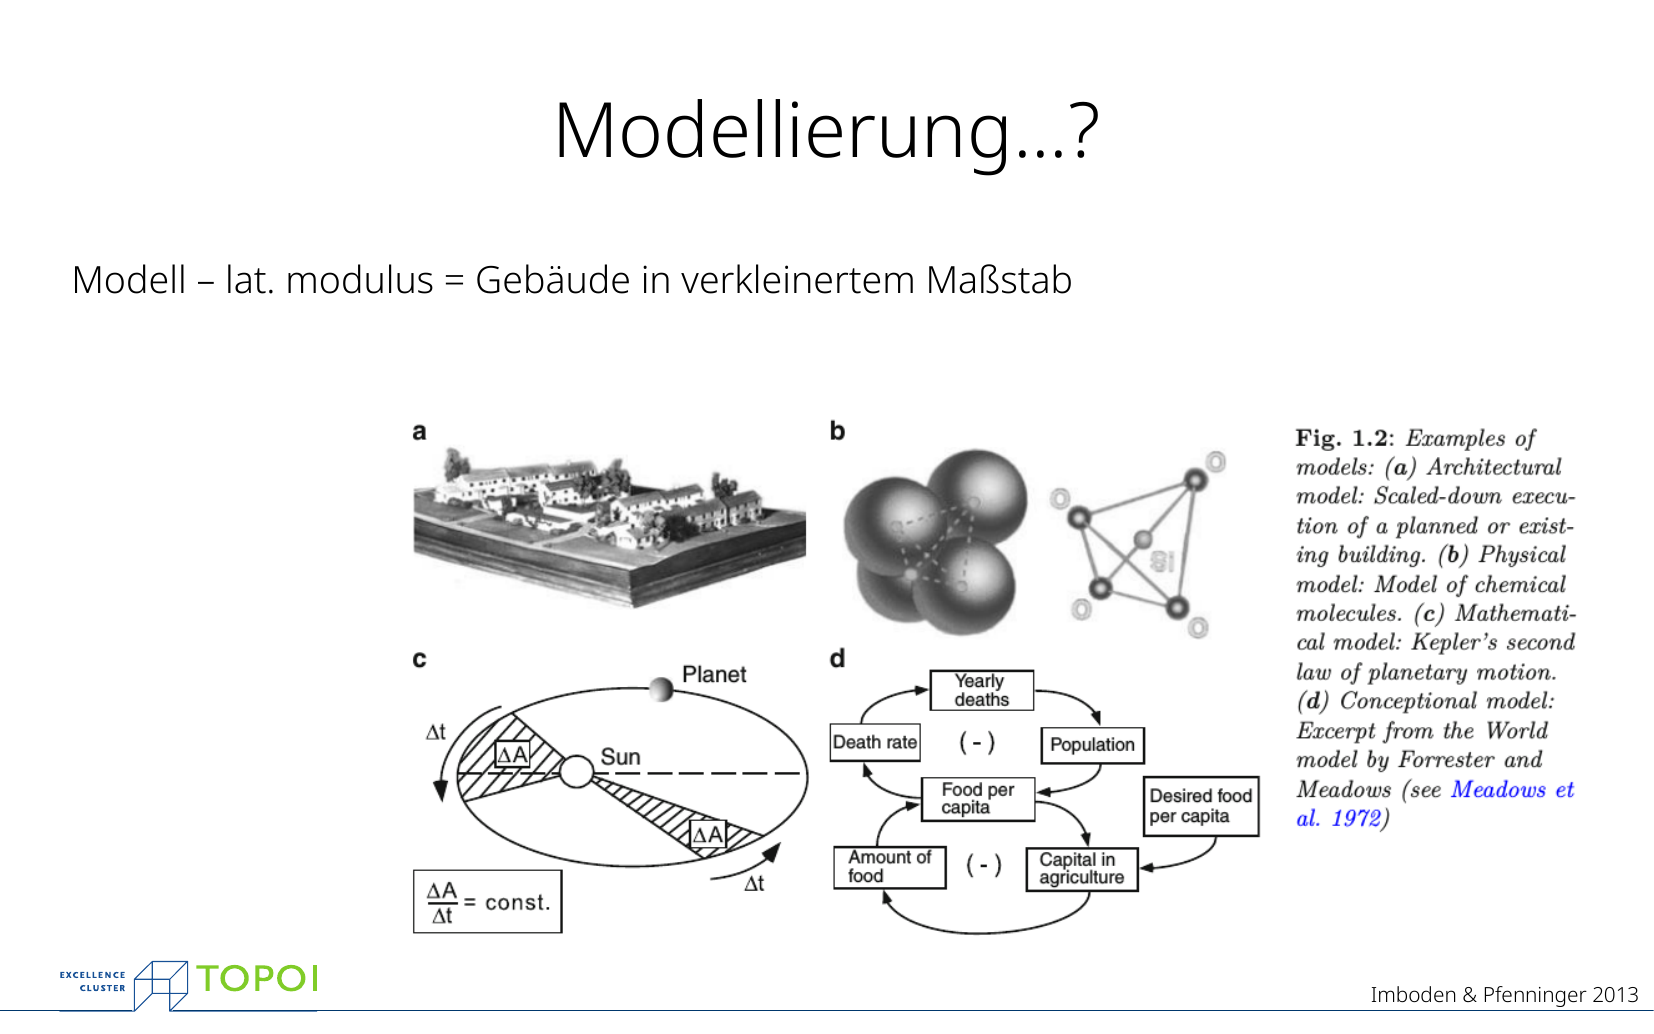

# Modellierung...?
Modell – lat. modulus = Gebäude in verkleinertem Maßstab
Imboden & Pfenninger 2013